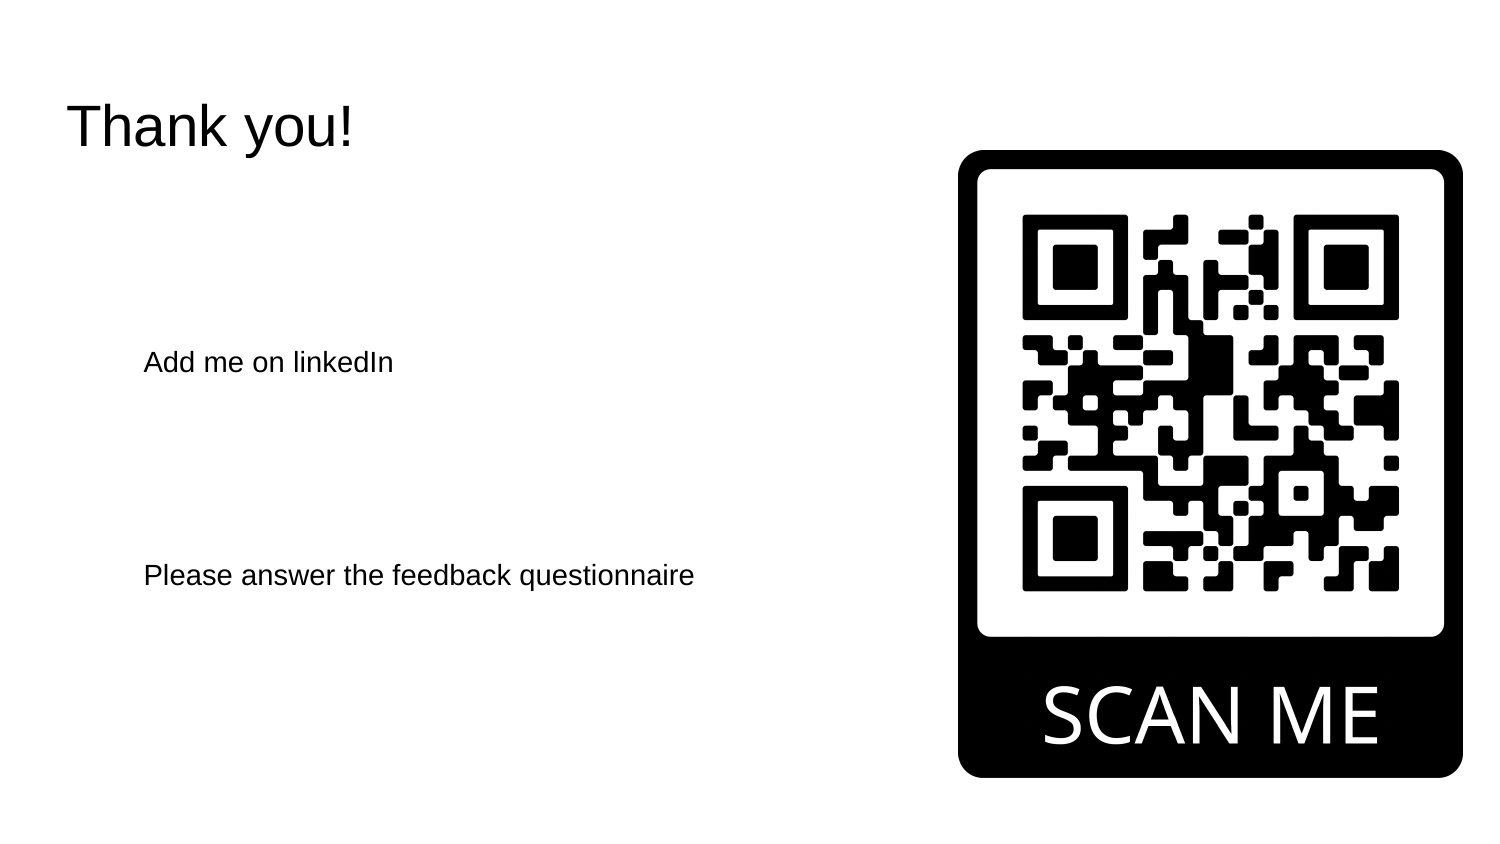

# Thank you!
Add me on linkedIn
Please answer the feedback questionnaire